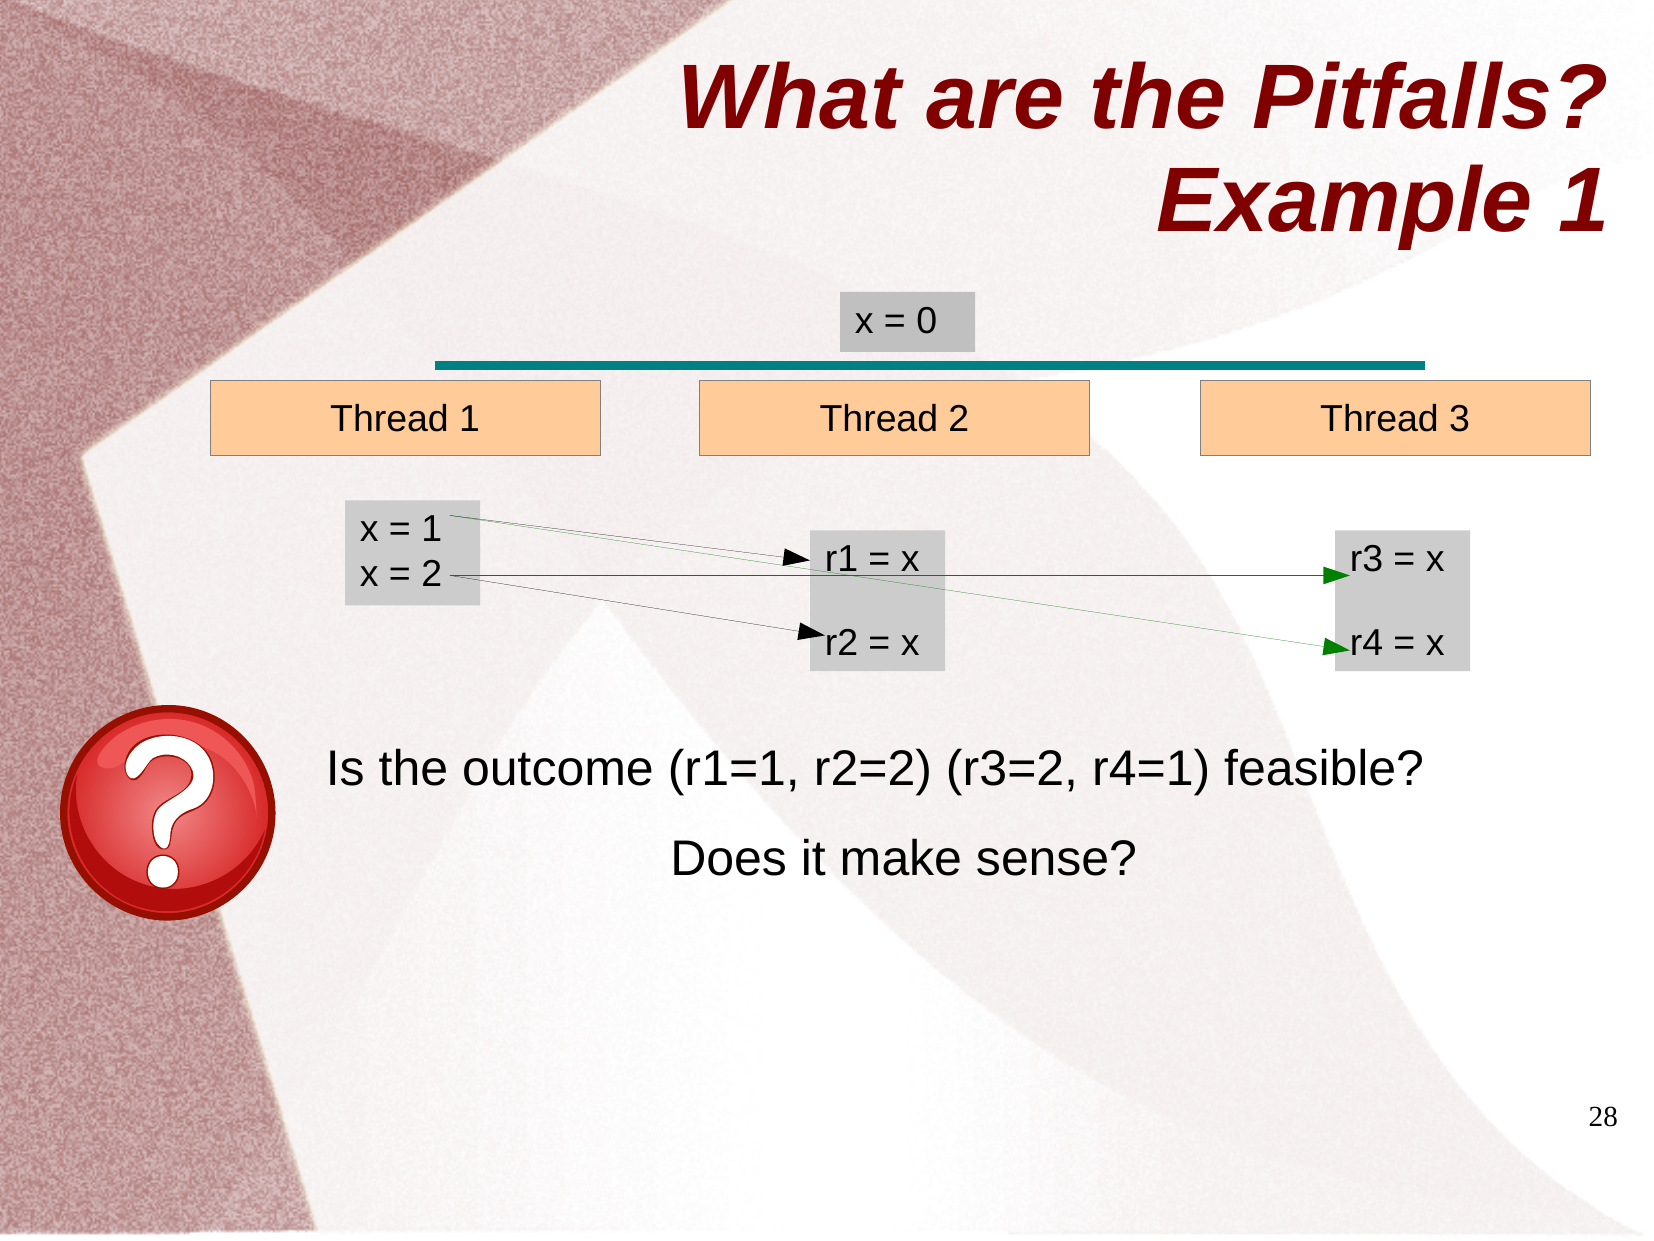

# What are the Pitfalls? Example 1
x = 0
Thread 1
Thread 2
Thread 3
x = 1
r1 = x
r2 = x
r3 = x
r4 = x
x = 2
Is the outcome (r1=1, r2=2) (r3=2, r4=1) feasible?
Does it make sense?
28